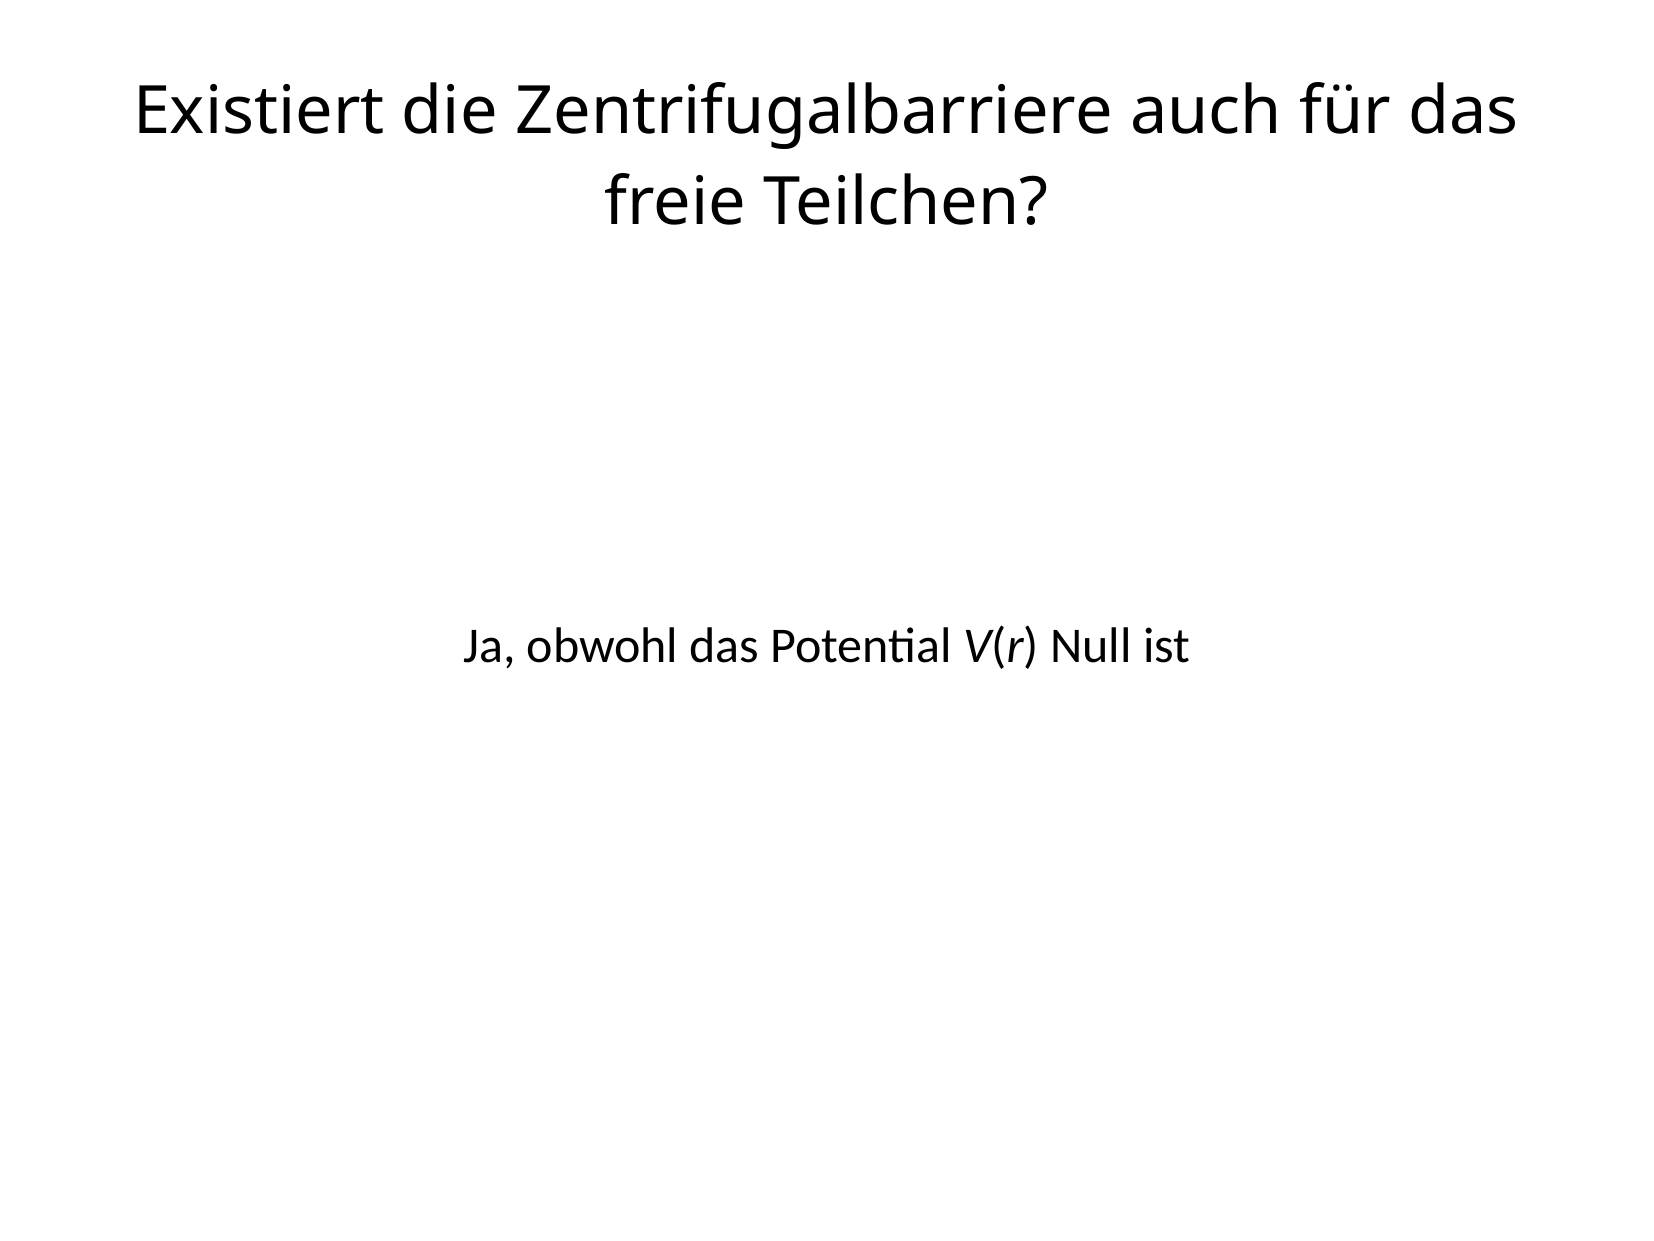

# Existiert die Zentrifugalbarriere auch für das freie Teilchen?
Ja, obwohl das Potential V(r) Null ist